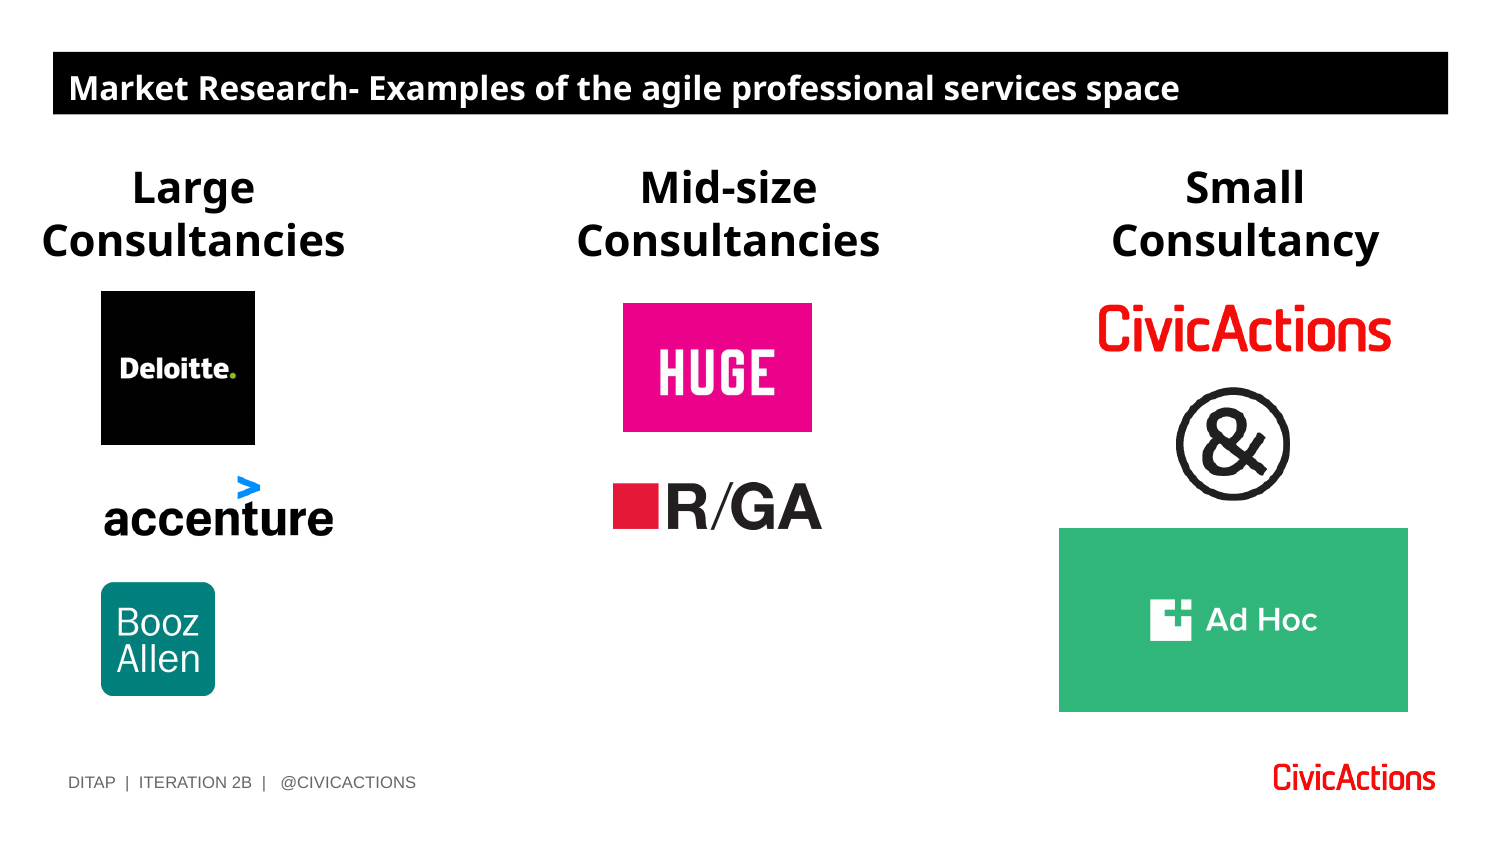

# Market Research- Examples of the agile professional services space
Large Consultancies
Mid-size Consultancies
Small Consultancy